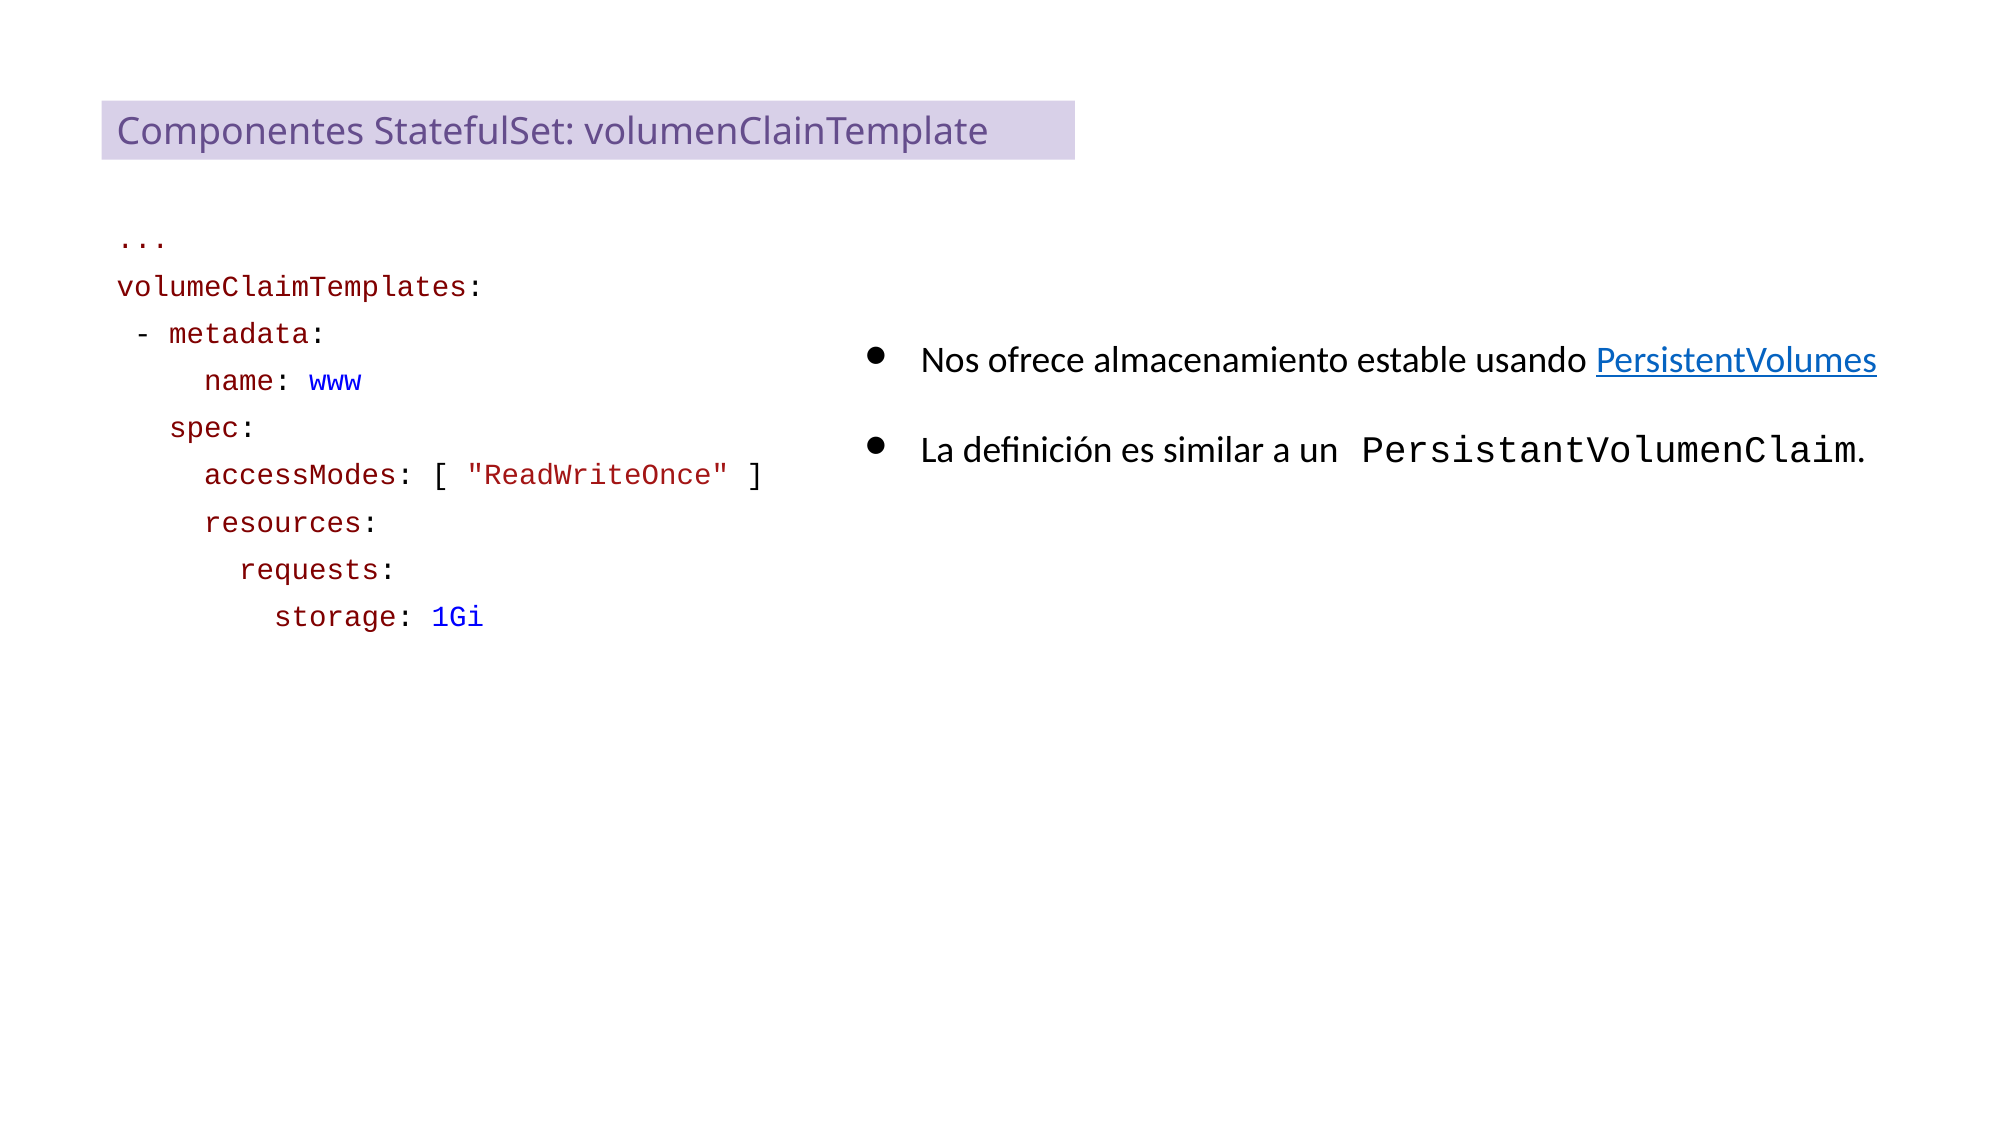

Componentes StatefulSet: volumenClainTemplate
...
volumeClaimTemplates:
 - metadata:
 name: www
 spec:
 accessModes: [ "ReadWriteOnce" ]
 resources:
 requests:
 storage: 1Gi
Nos ofrece almacenamiento estable usando PersistentVolumes
La definición es similar a un PersistantVolumenClaim.